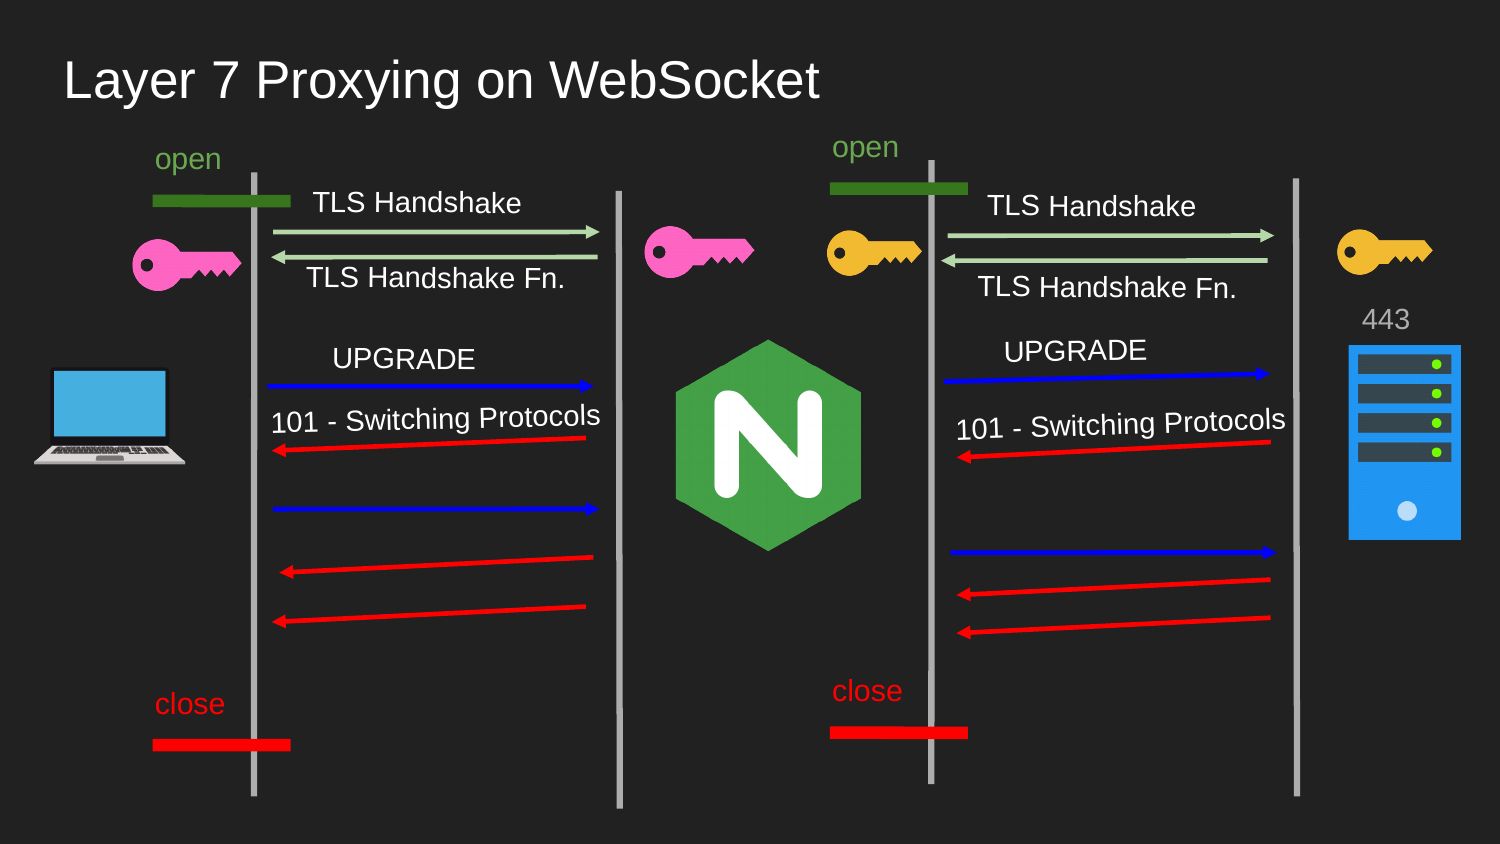

# Layer 7 Proxying on WebSocket
open
open
TLS Handshake
TLS Handshake
TLS Handshake Fn.
TLS Handshake Fn.
443
 UPGRADE
 UPGRADE
101 - Switching Protocols
101 - Switching Protocols
close
close